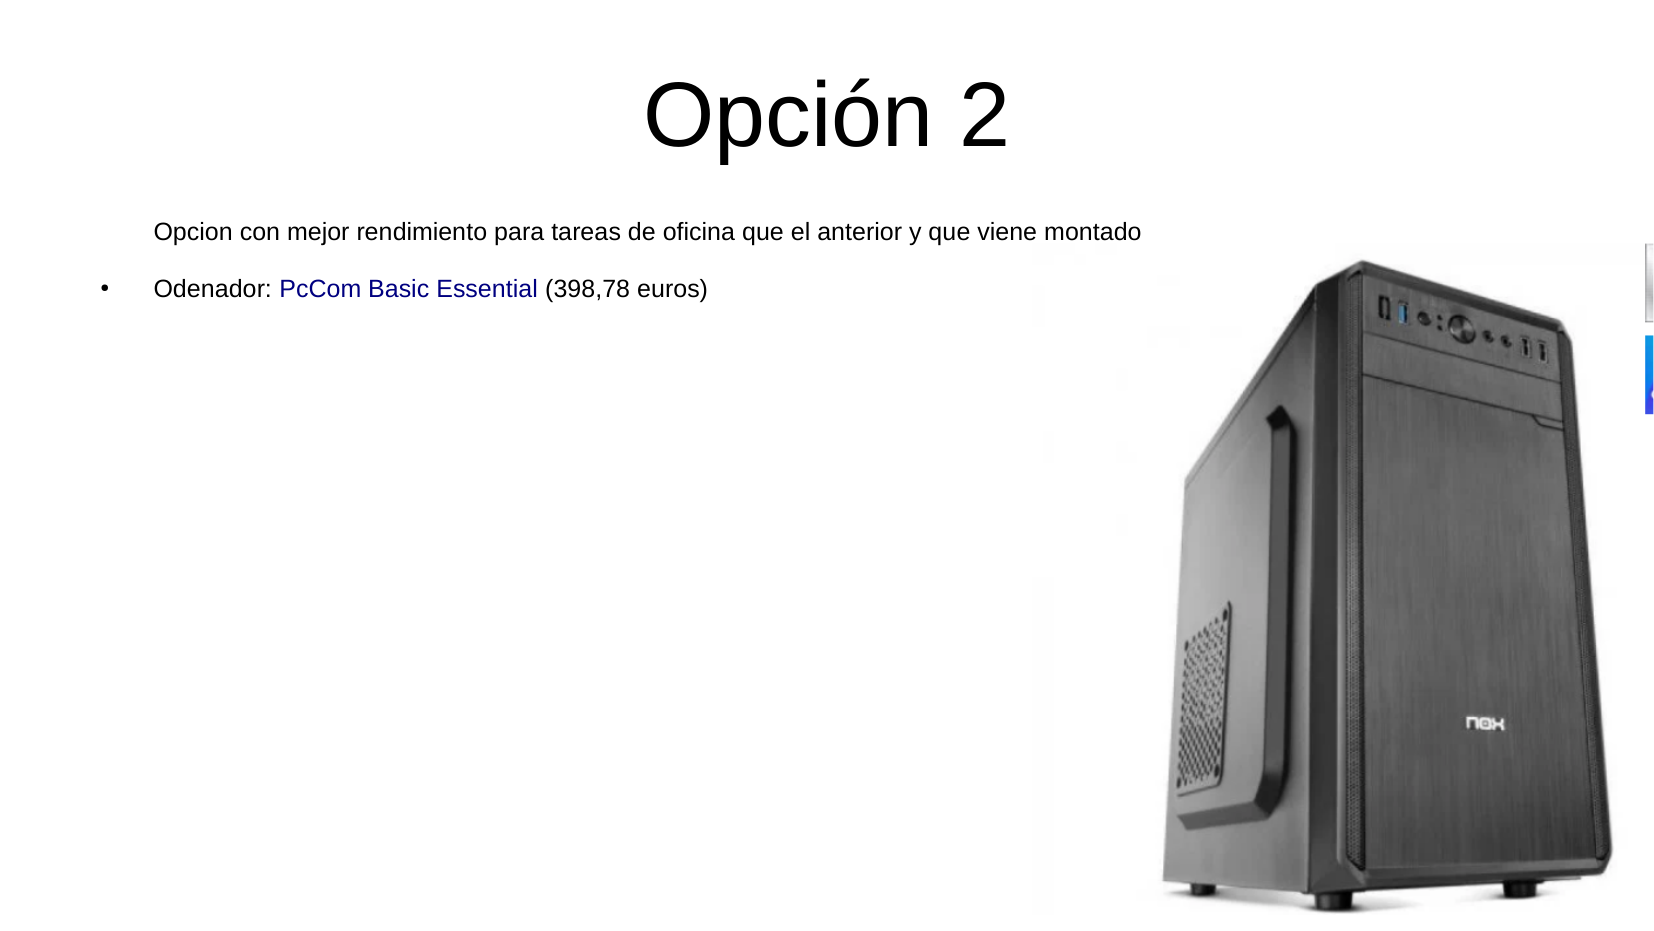

# Opción 2
Opcion con mejor rendimiento para tareas de oficina que el anterior y que viene montado
Odenador: PcCom Basic Essential (398,78 euros)